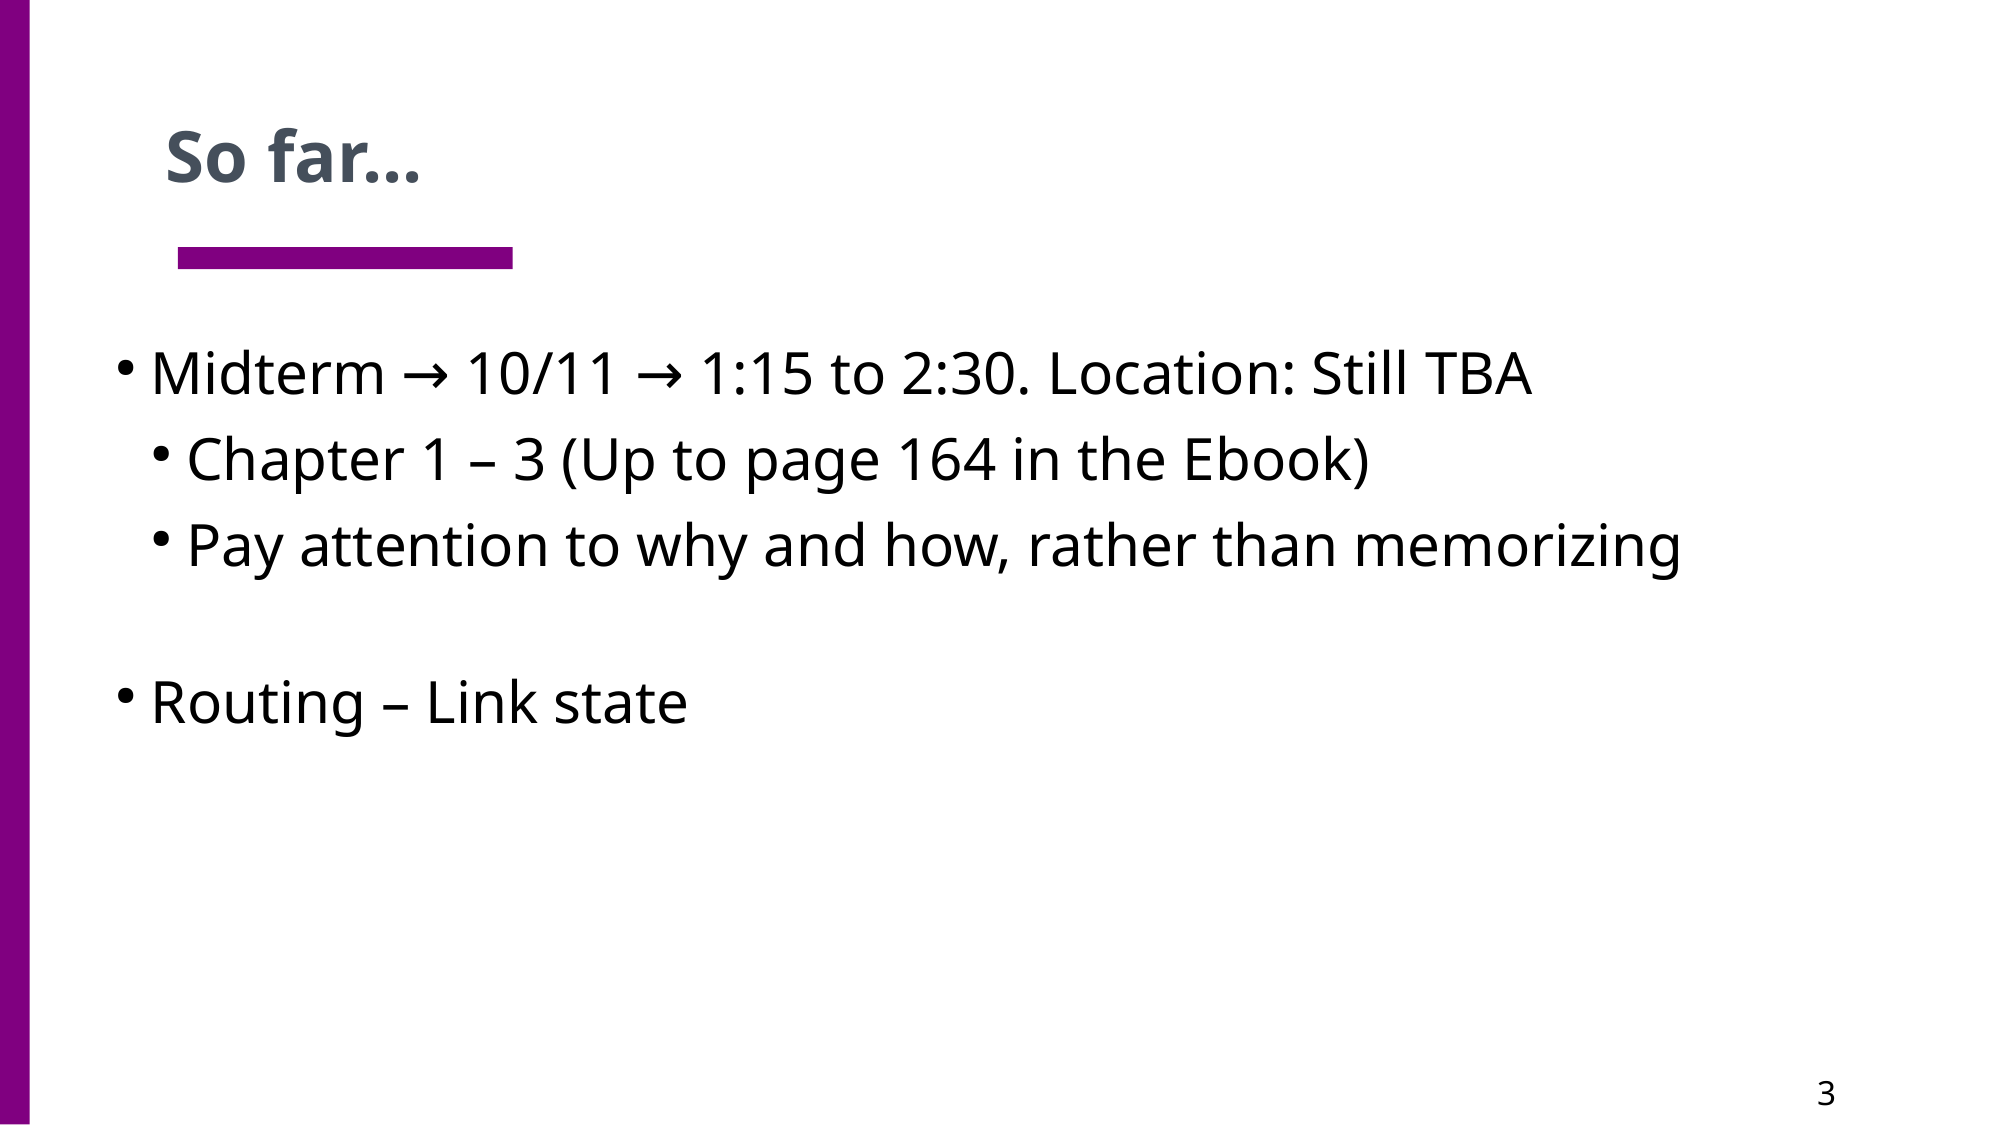

So far...
Midterm → 10/11 → 1:15 to 2:30. Location: Still TBA
Chapter 1 – 3 (Up to page 164 in the Ebook)
Pay attention to why and how, rather than memorizing
Routing – Link state